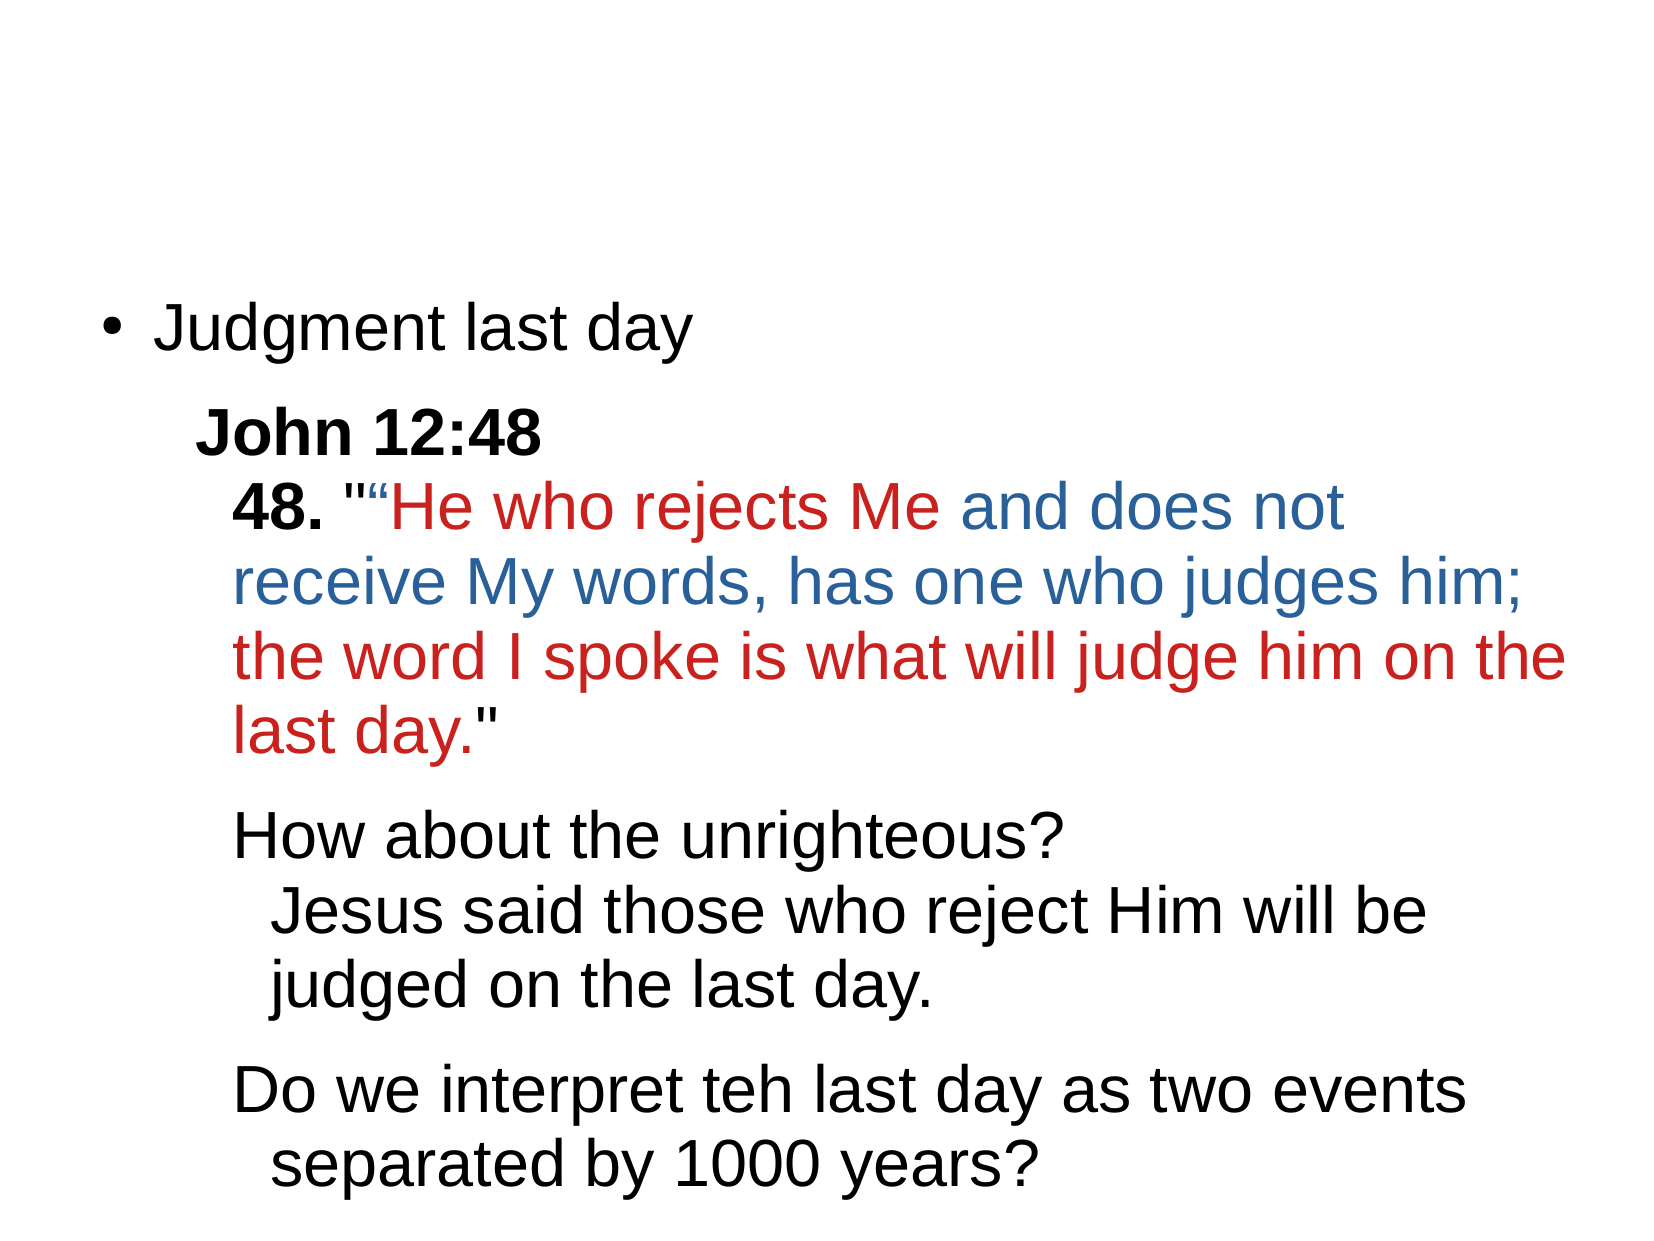

#
Judgment last day
John 12:48
48. "“He who rejects Me and does not receive My words, has one who judges him; the word I spoke is what will judge him on the last day."
How about the unrighteous?
Jesus said those who reject Him will be judged on the last day.
Do we interpret teh last day as two events separated by 1000 years?